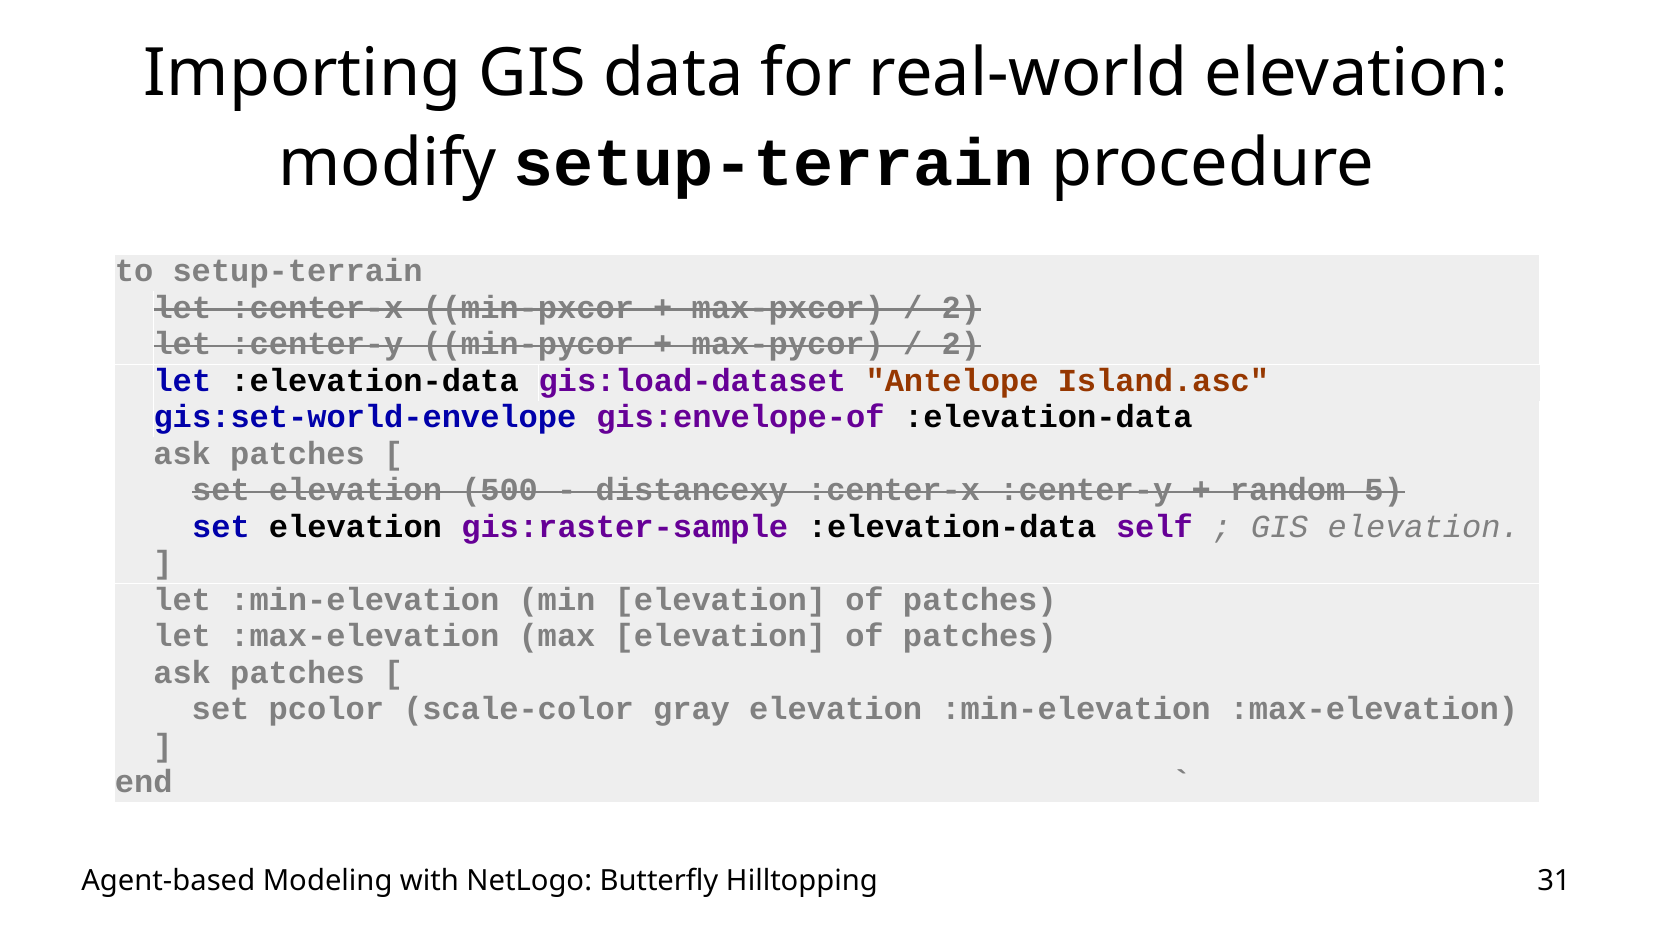

# Importing GIS data for real-world elevation: modify setup-terrain procedure
to setup-terrain
 let :center-x ((min-pxcor + max-pxcor) / 2)
 let :center-y ((min-pycor + max-pycor) / 2)
 let :elevation-data gis:load-dataset "Antelope Island.asc"
 gis:set-world-envelope gis:envelope-of :elevation-data
 ask patches [
 set elevation (500 - distancexy :center-x :center-y + random 5)
 set elevation gis:raster-sample :elevation-data self ; GIS elevation.
 ]
 let :min-elevation (min [elevation] of patches)
 let :max-elevation (max [elevation] of patches)
 ask patches [
 set pcolor (scale-color gray elevation :min-elevation :max-elevation)
 ]
end `
Agent-based Modeling with NetLogo: Butterfly Hilltopping
31